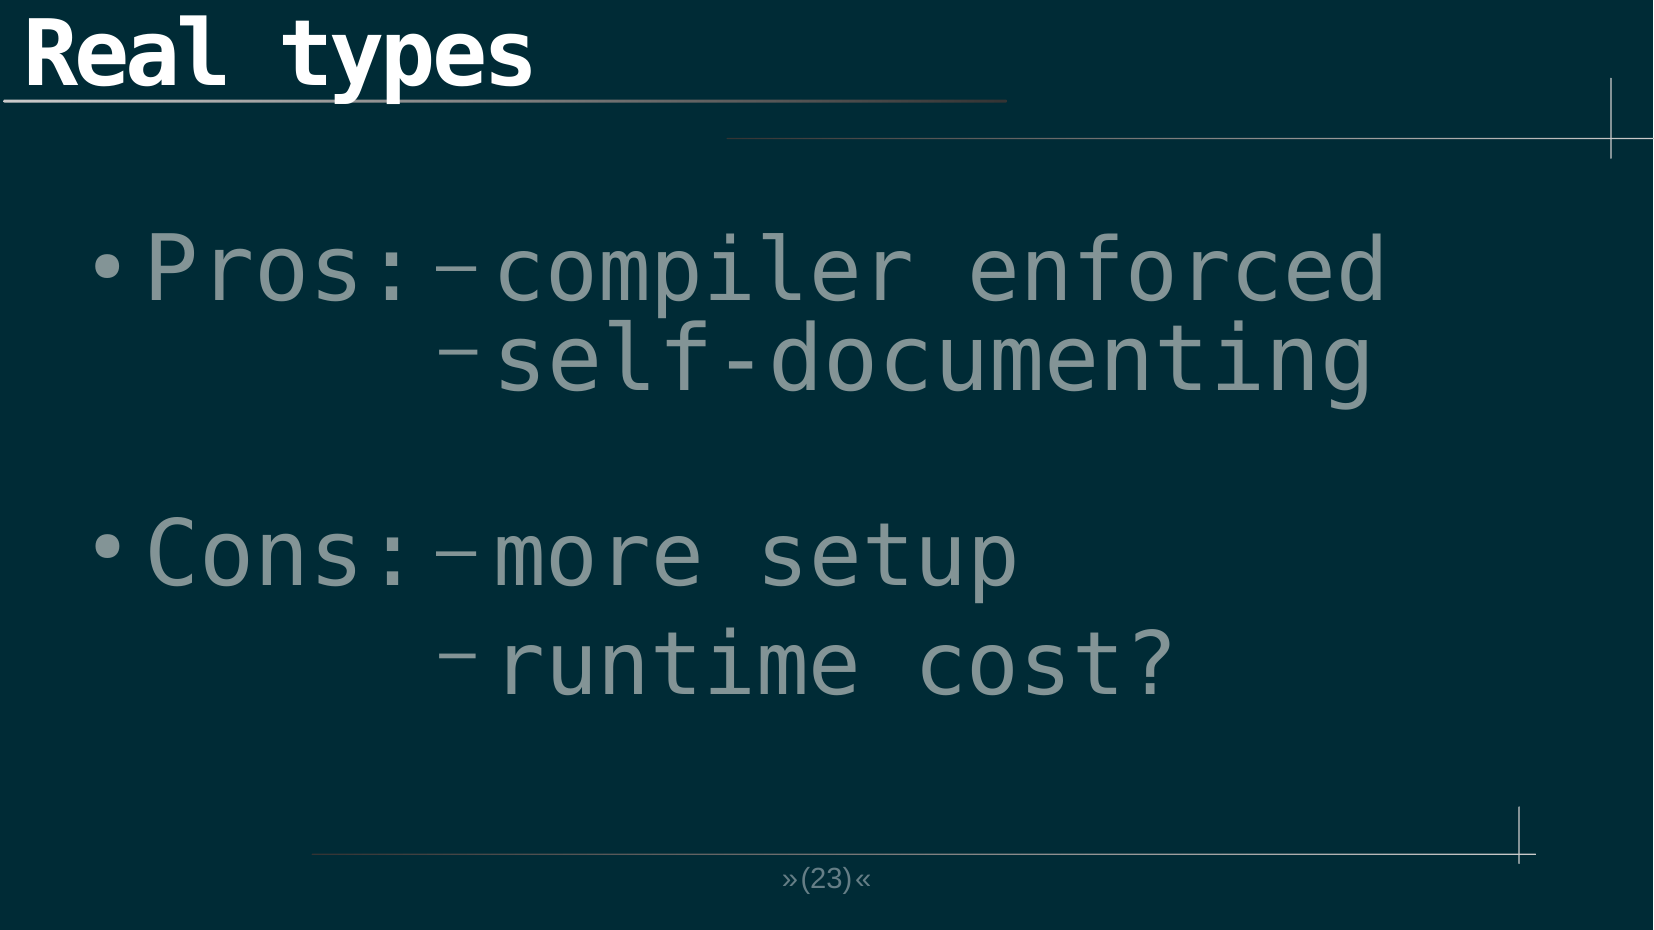

# Real types
Pros: – compiler enforced
self-documenting
Cons: – more setup
runtime cost?